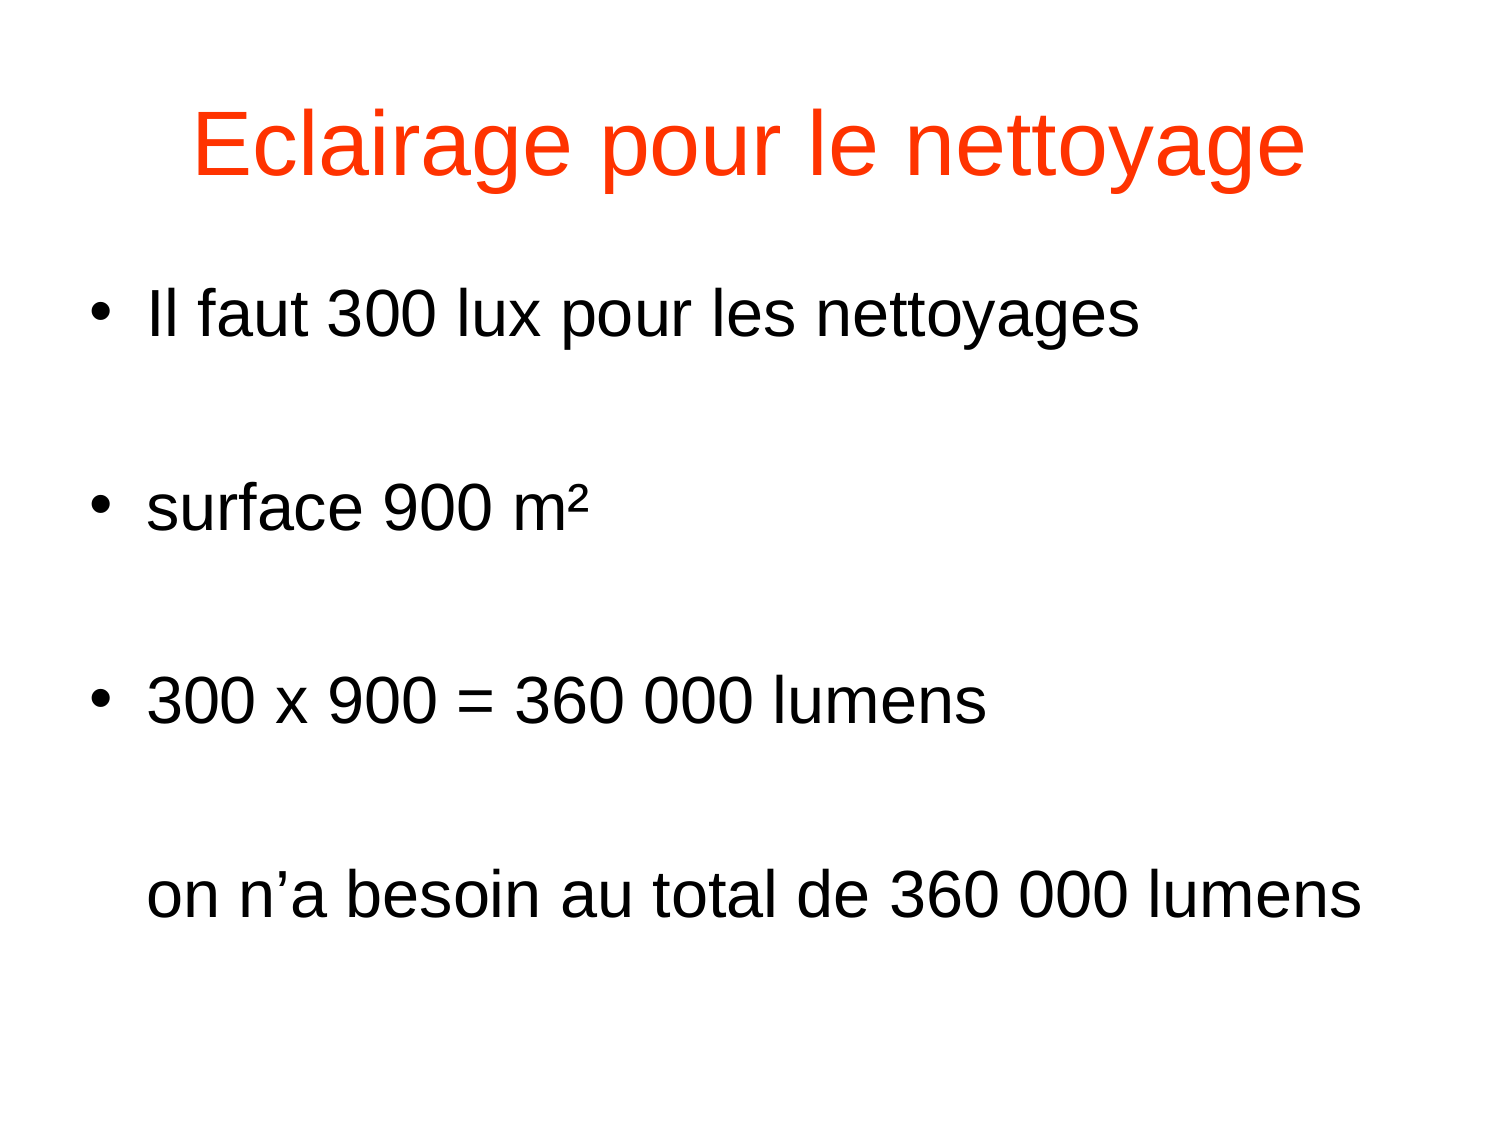

# Eclairage pour le nettoyage
Il faut 300 lux pour les nettoyages
surface 900 m²
300 x 900 = 360 000 lumens
on n’a besoin au total de 360 000 lumens